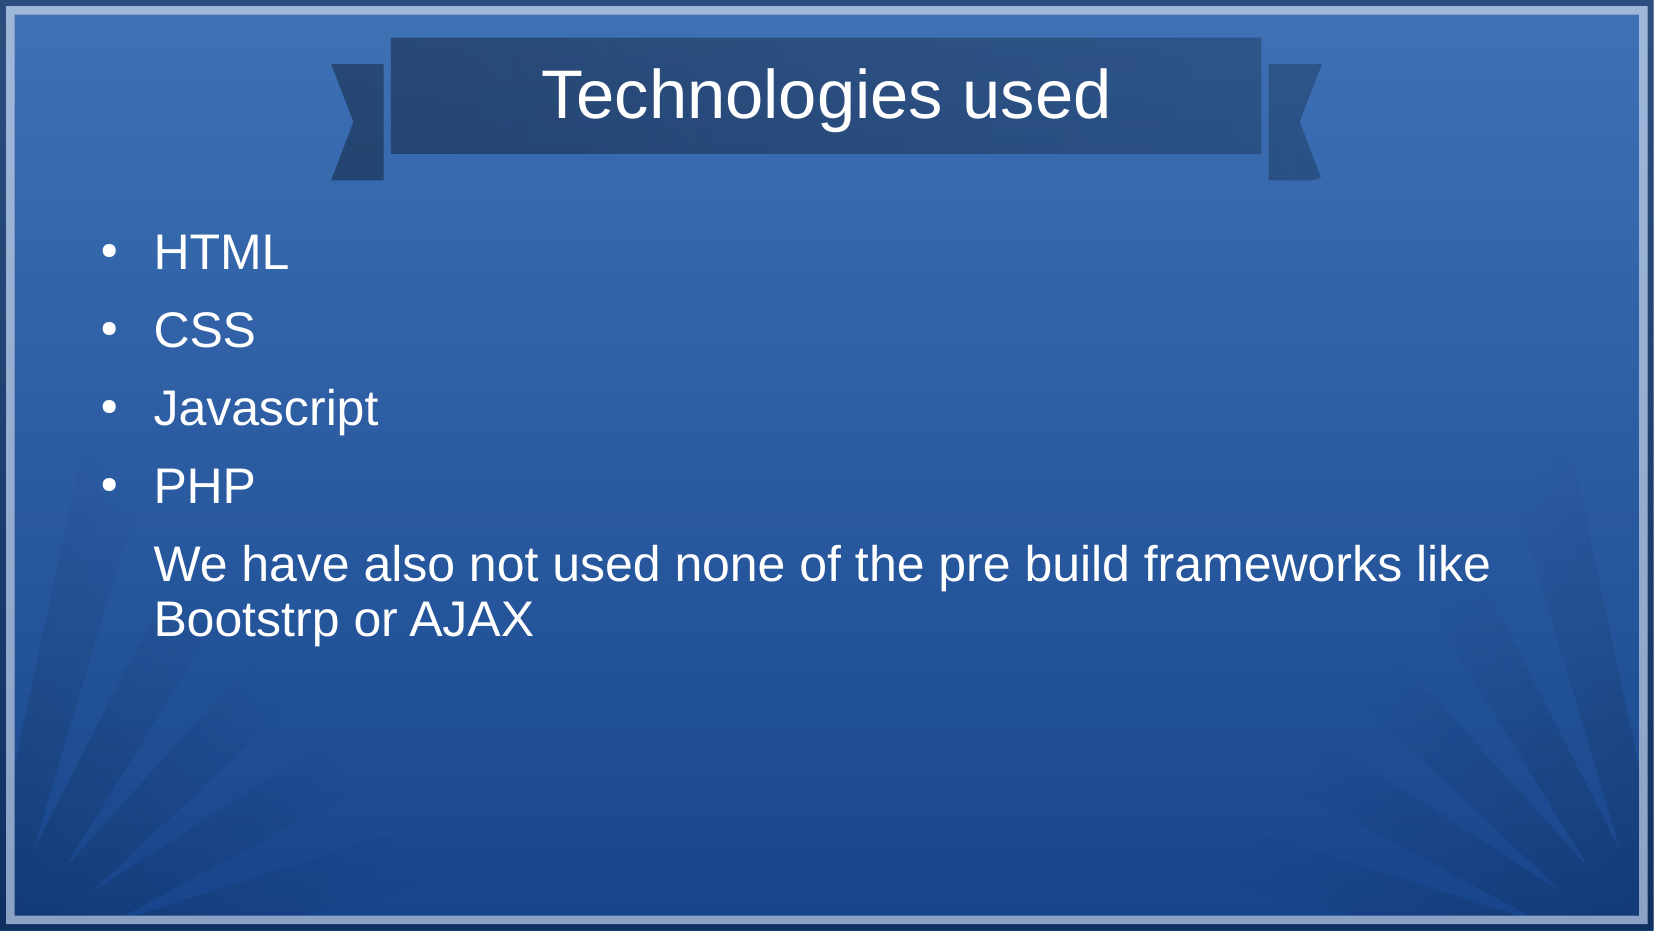

# Technologies used
HTML
CSS
Javascript
PHP
We have also not used none of the pre build frameworks like Bootstrp or AJAX